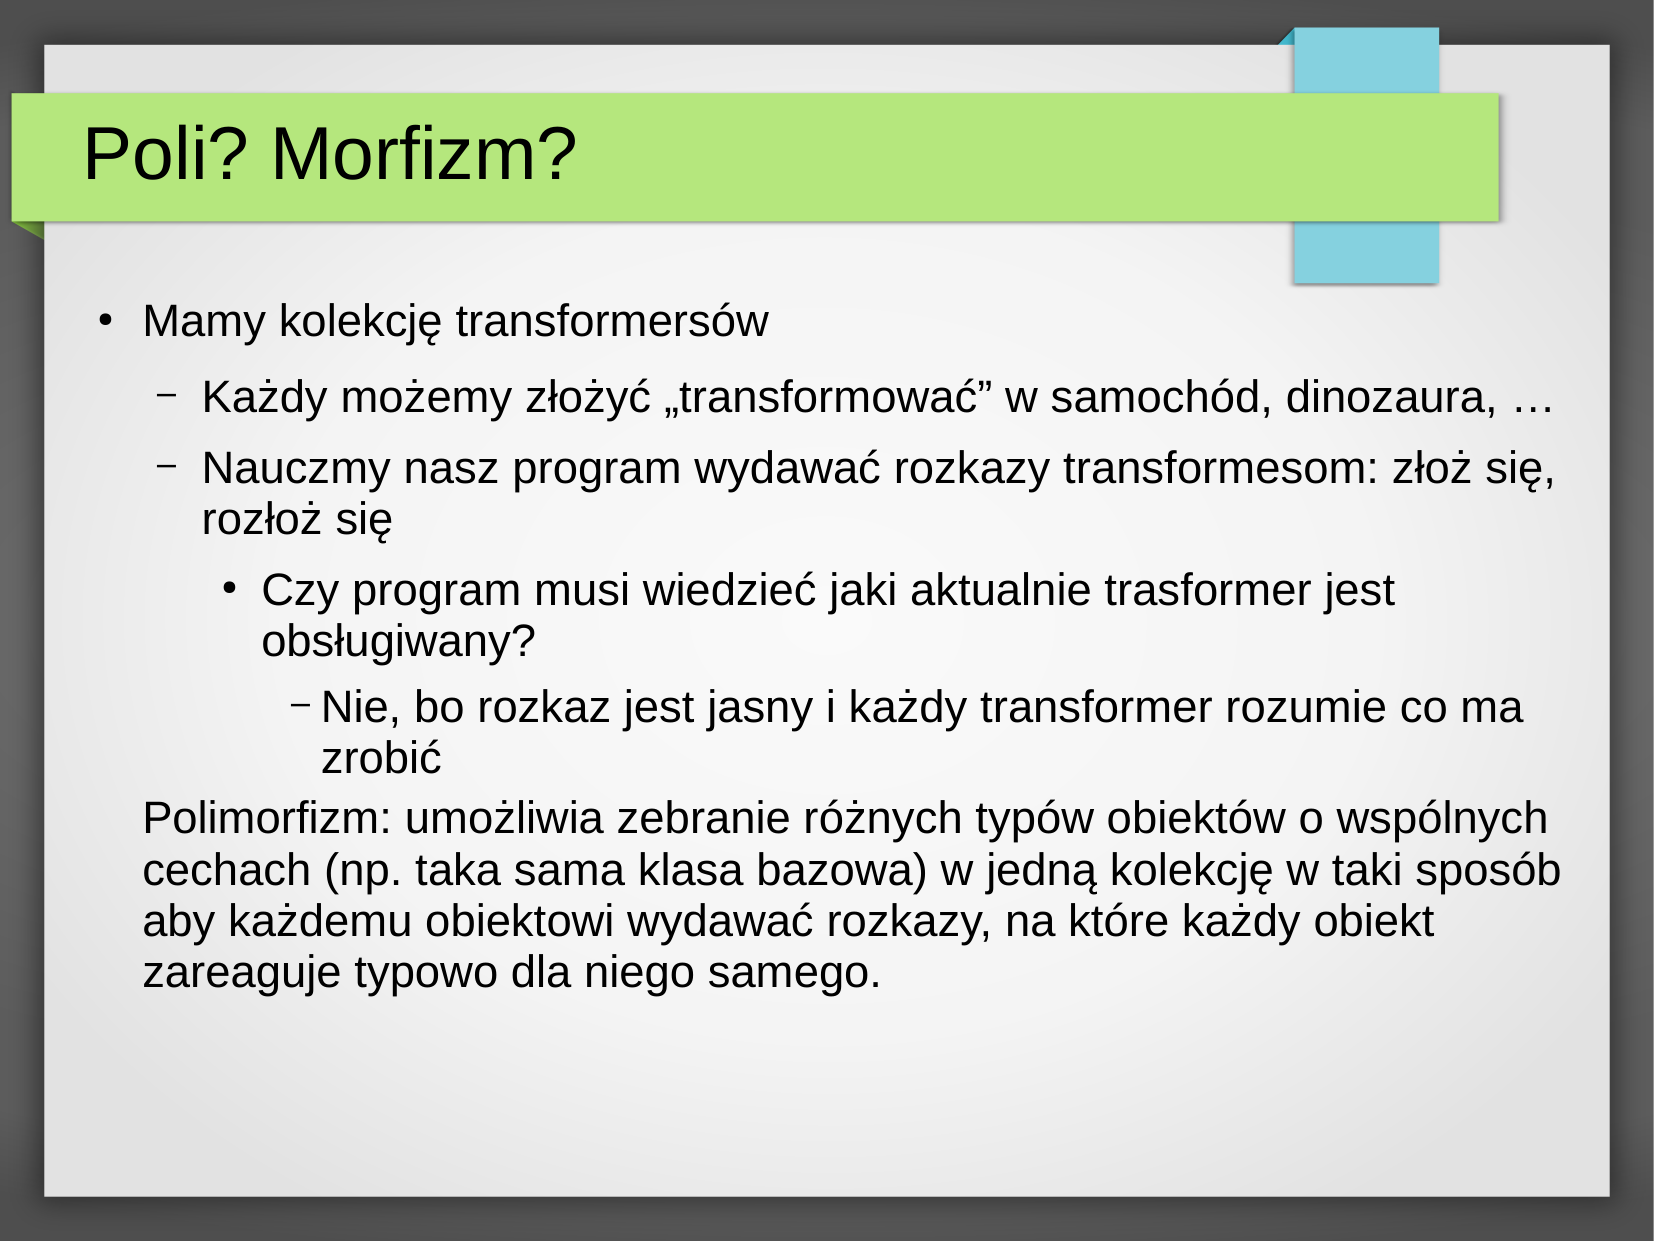

# Poli? Morfizm?
Mamy kolekcję transformersów
Każdy możemy złożyć „transformować” w samochód, dinozaura, …
Nauczmy nasz program wydawać rozkazy transformesom: złoż się, rozłoż się
Czy program musi wiedzieć jaki aktualnie trasformer jest obsługiwany?
Nie, bo rozkaz jest jasny i każdy transformer rozumie co ma zrobić
Polimorfizm: umożliwia zebranie różnych typów obiektów o wspólnych cechach (np. taka sama klasa bazowa) w jedną kolekcję w taki sposób aby każdemu obiektowi wydawać rozkazy, na które każdy obiekt zareaguje typowo dla niego samego.